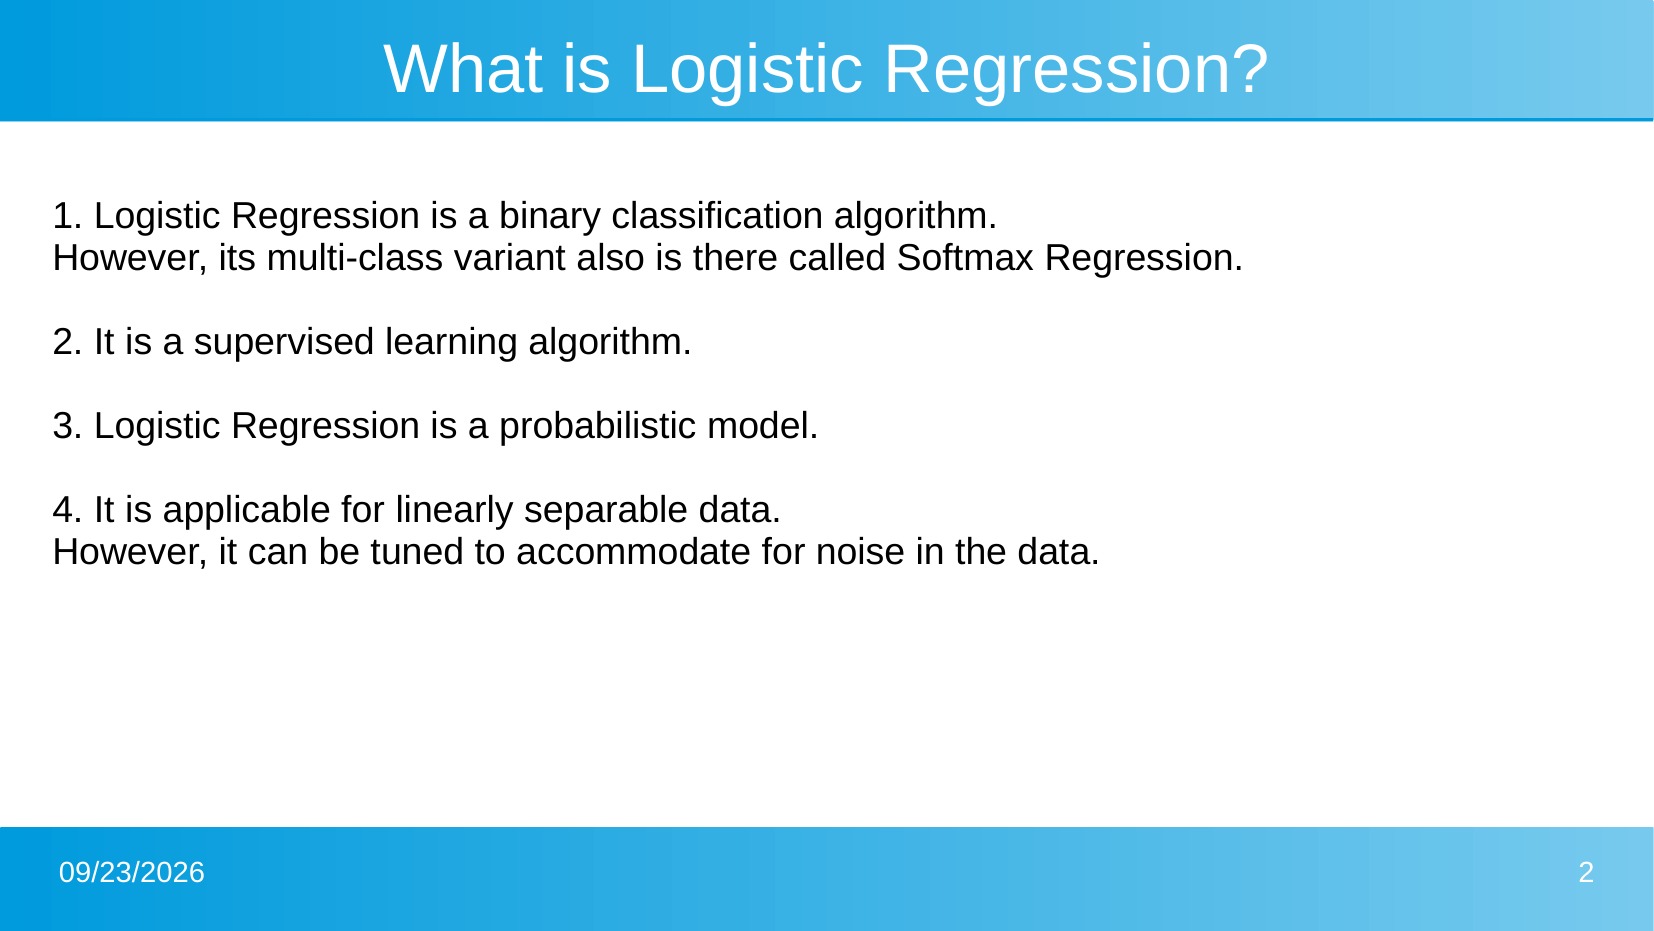

# What is Logistic Regression?
1. Logistic Regression is a binary classification algorithm.
However, its multi-class variant also is there called Softmax Regression.
2. It is a supervised learning algorithm.
3. Logistic Regression is a probabilistic model.
4. It is applicable for linearly separable data.
However, it can be tuned to accommodate for noise in the data.
2